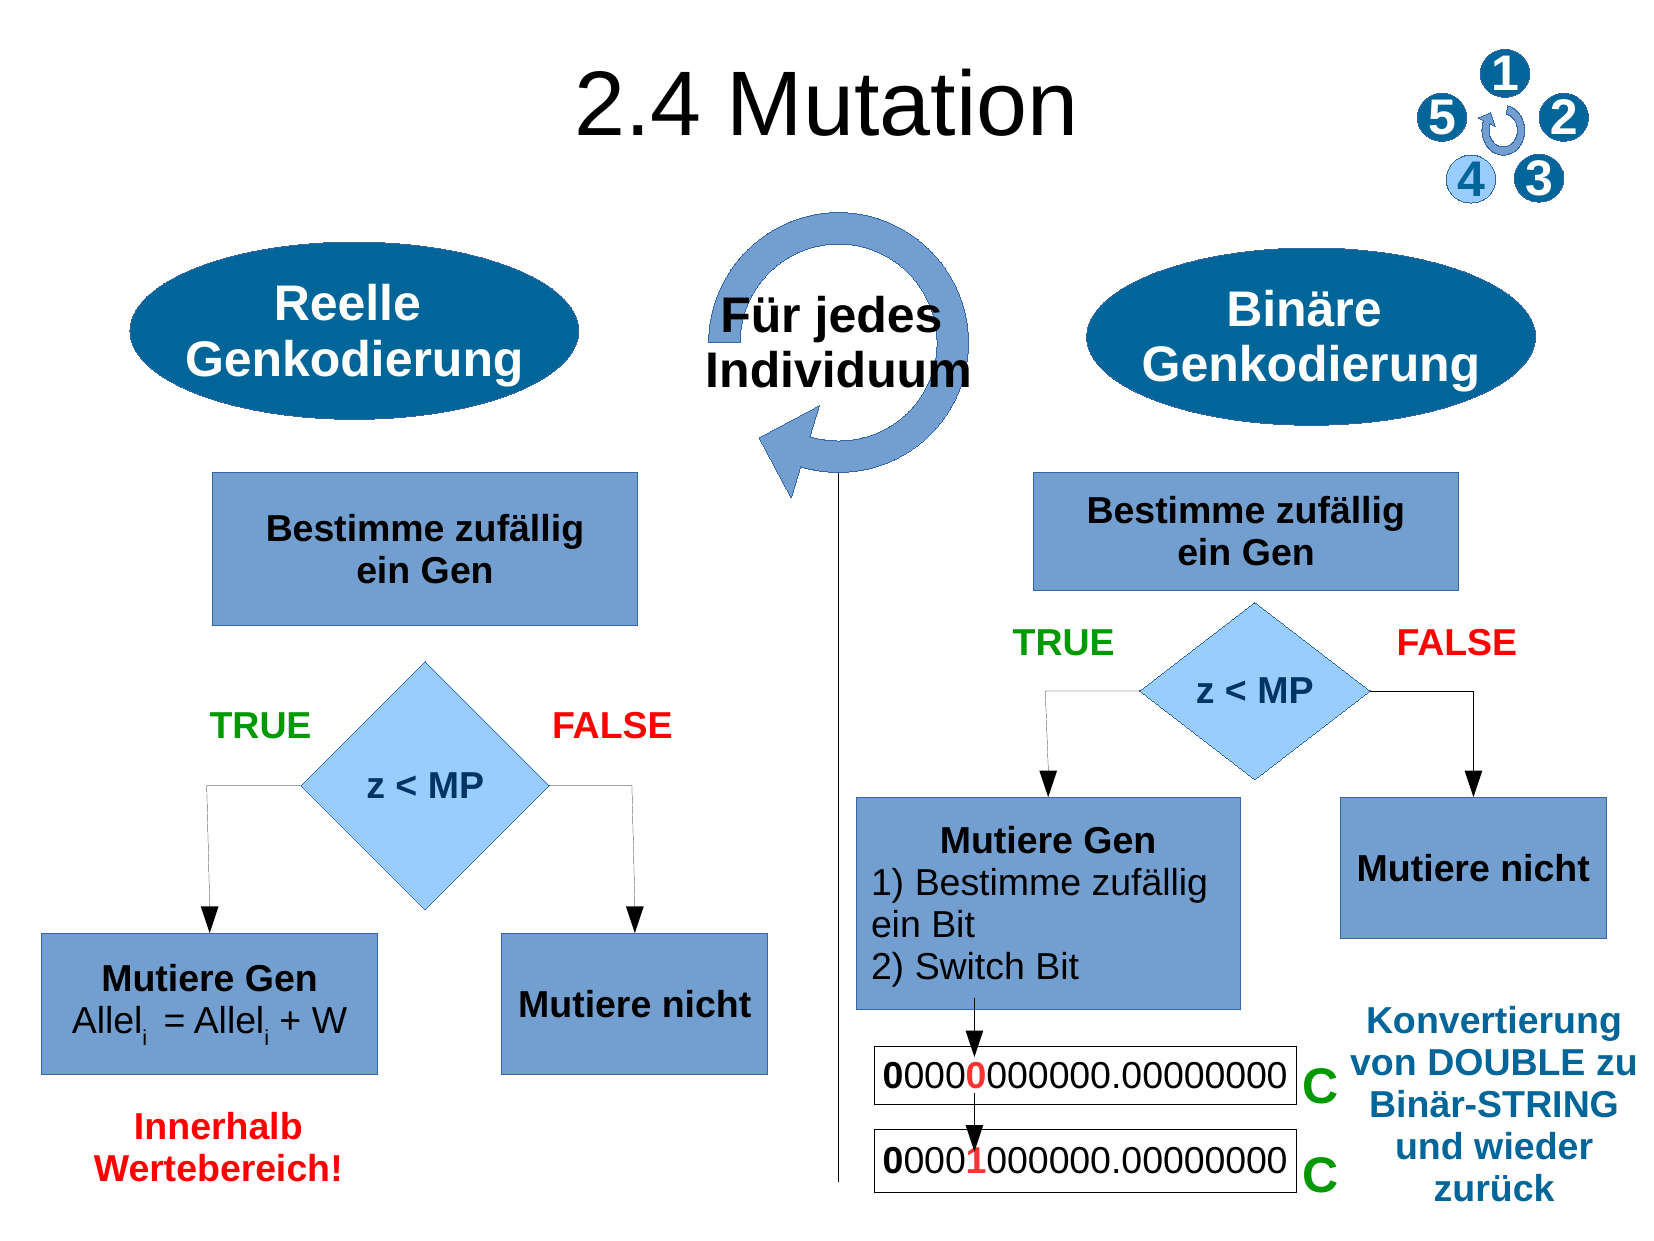

# 2.4 Mutation
1
5
2
3
4
Für jedes
Individuum
Reelle
Genkodierung
Binäre
Genkodierung
Bestimme zufällig
ein Gen
Bestimme zufällig
ein Gen
z < MP
TRUE
FALSE
z < MP
TRUE
FALSE
Mutiere Gen
1) Bestimme zufällig
ein Bit
2) Switch Bit
Mutiere nicht
Mutiere Gen
Alleli = Alleli + W
Mutiere nicht
Konvertierung von DOUBLE zu Binär-STRING und wieder zurück
00000000000.00000000
C
Innerhalb Wertebereich!
00001000000.00000000
C